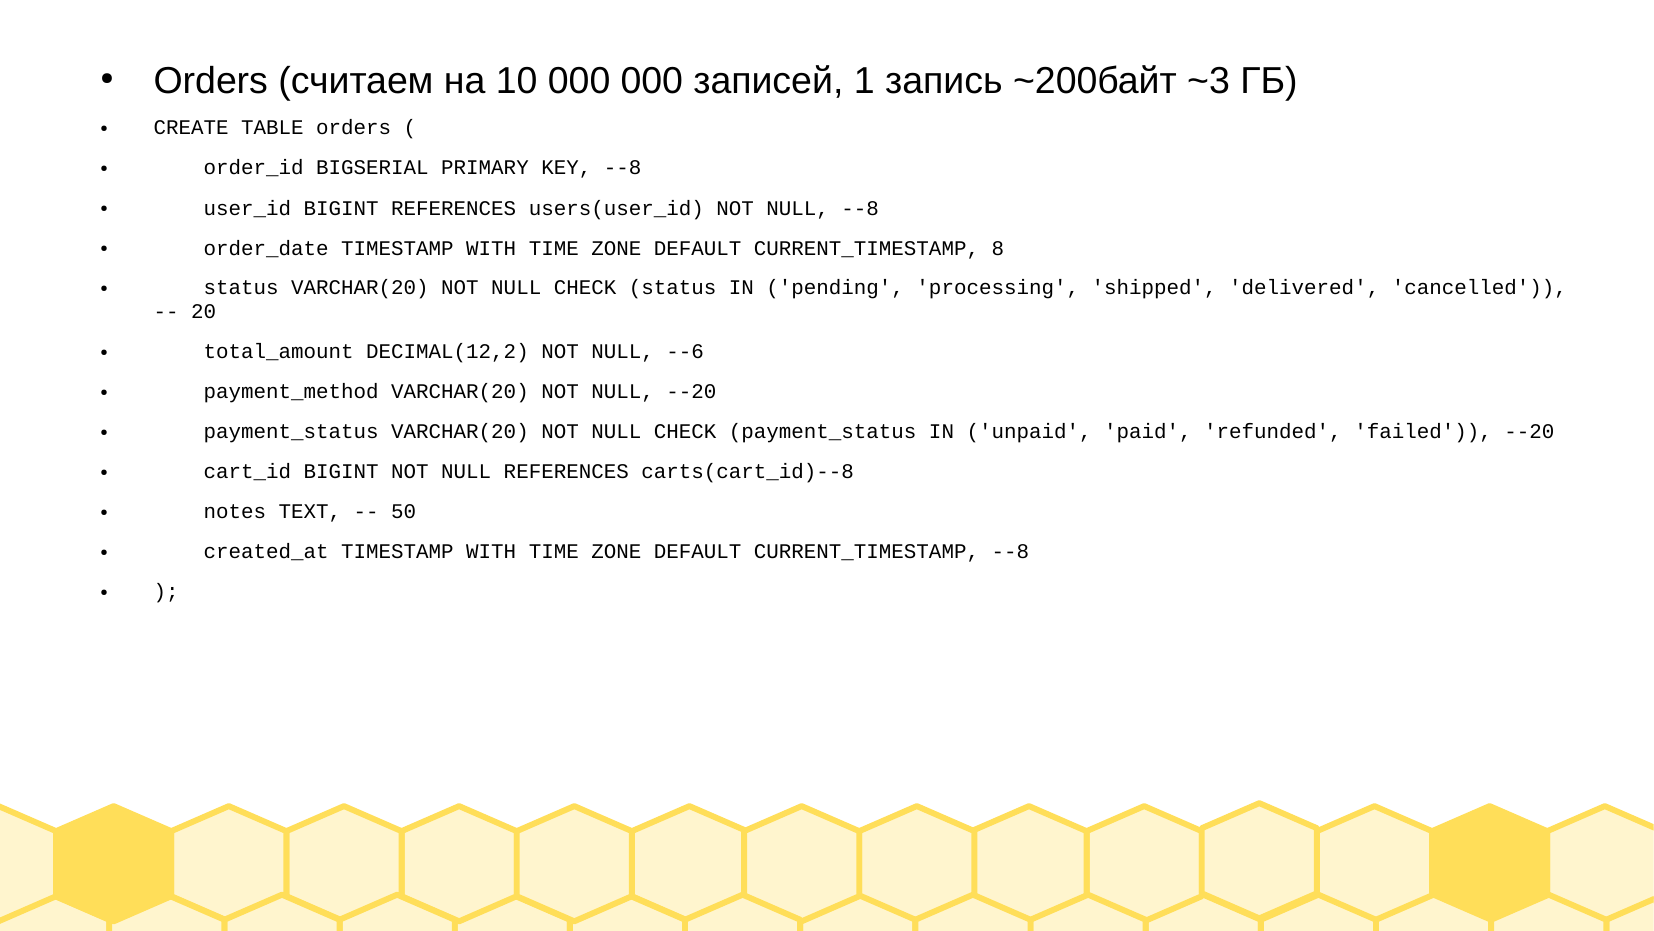

# Orders (считаем на 10 000 000 записей, 1 запись ~200байт ~3 ГБ)
CREATE TABLE orders (
 order_id BIGSERIAL PRIMARY KEY, --8
 user_id BIGINT REFERENCES users(user_id) NOT NULL, --8
 order_date TIMESTAMP WITH TIME ZONE DEFAULT CURRENT_TIMESTAMP, 8
 status VARCHAR(20) NOT NULL CHECK (status IN ('pending', 'processing', 'shipped', 'delivered', 'cancelled')), -- 20
 total_amount DECIMAL(12,2) NOT NULL, --6
 payment_method VARCHAR(20) NOT NULL, --20
 payment_status VARCHAR(20) NOT NULL CHECK (payment_status IN ('unpaid', 'paid', 'refunded', 'failed')), --20
 cart_id BIGINT NOT NULL REFERENCES carts(cart_id)--8
 notes TEXT, -- 50
 created_at TIMESTAMP WITH TIME ZONE DEFAULT CURRENT_TIMESTAMP, --8
);